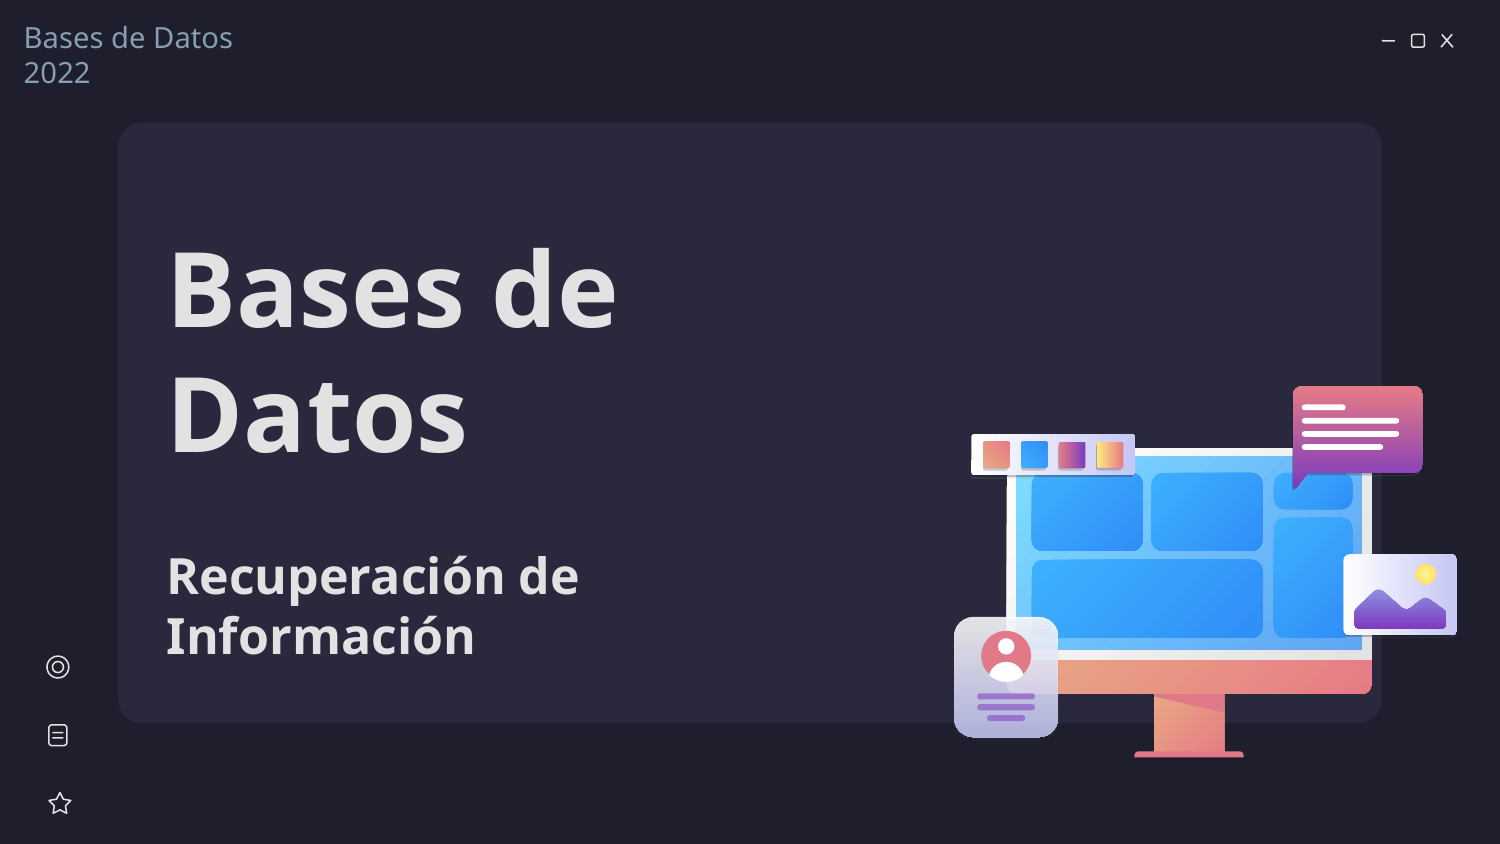

Bases de Datos
# Recuperación de Información